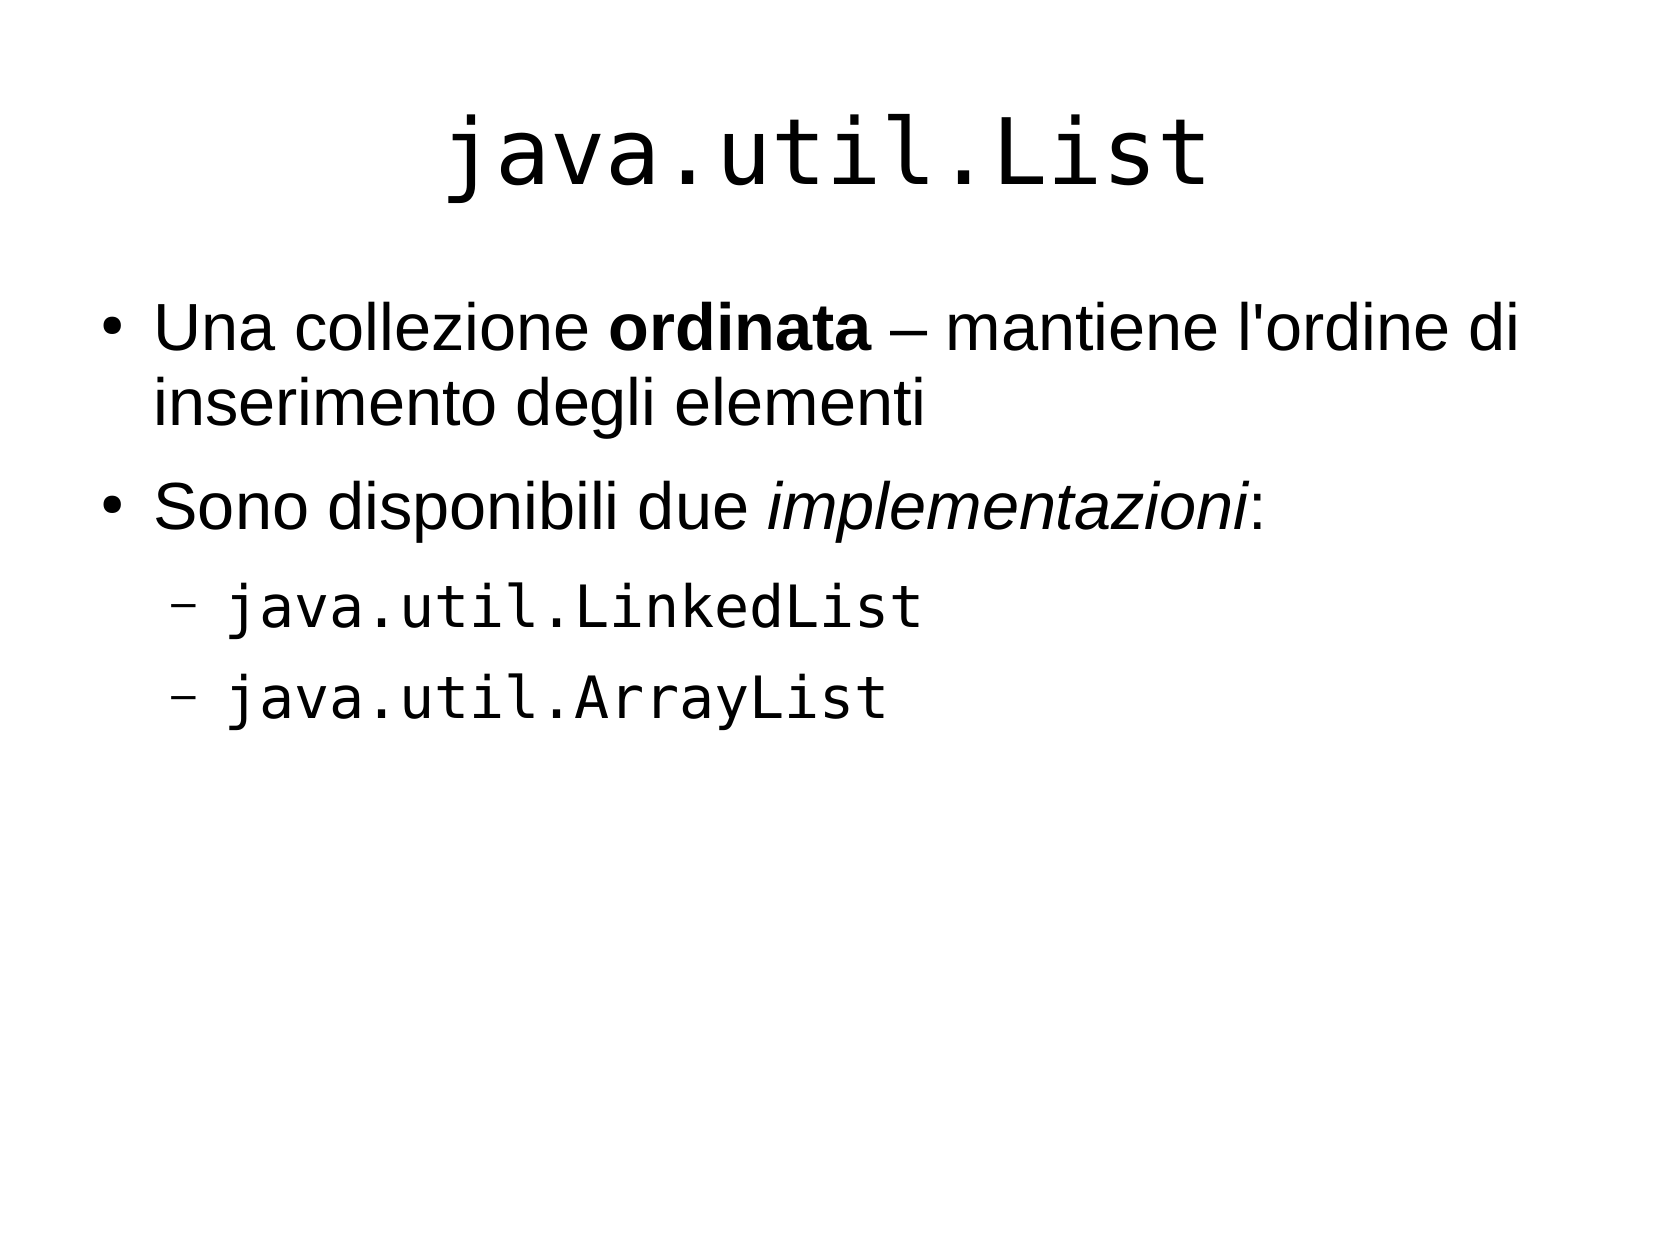

# java.util.List
Una collezione ordinata – mantiene l'ordine di inserimento degli elementi
Sono disponibili due implementazioni:
java.util.LinkedList
java.util.ArrayList